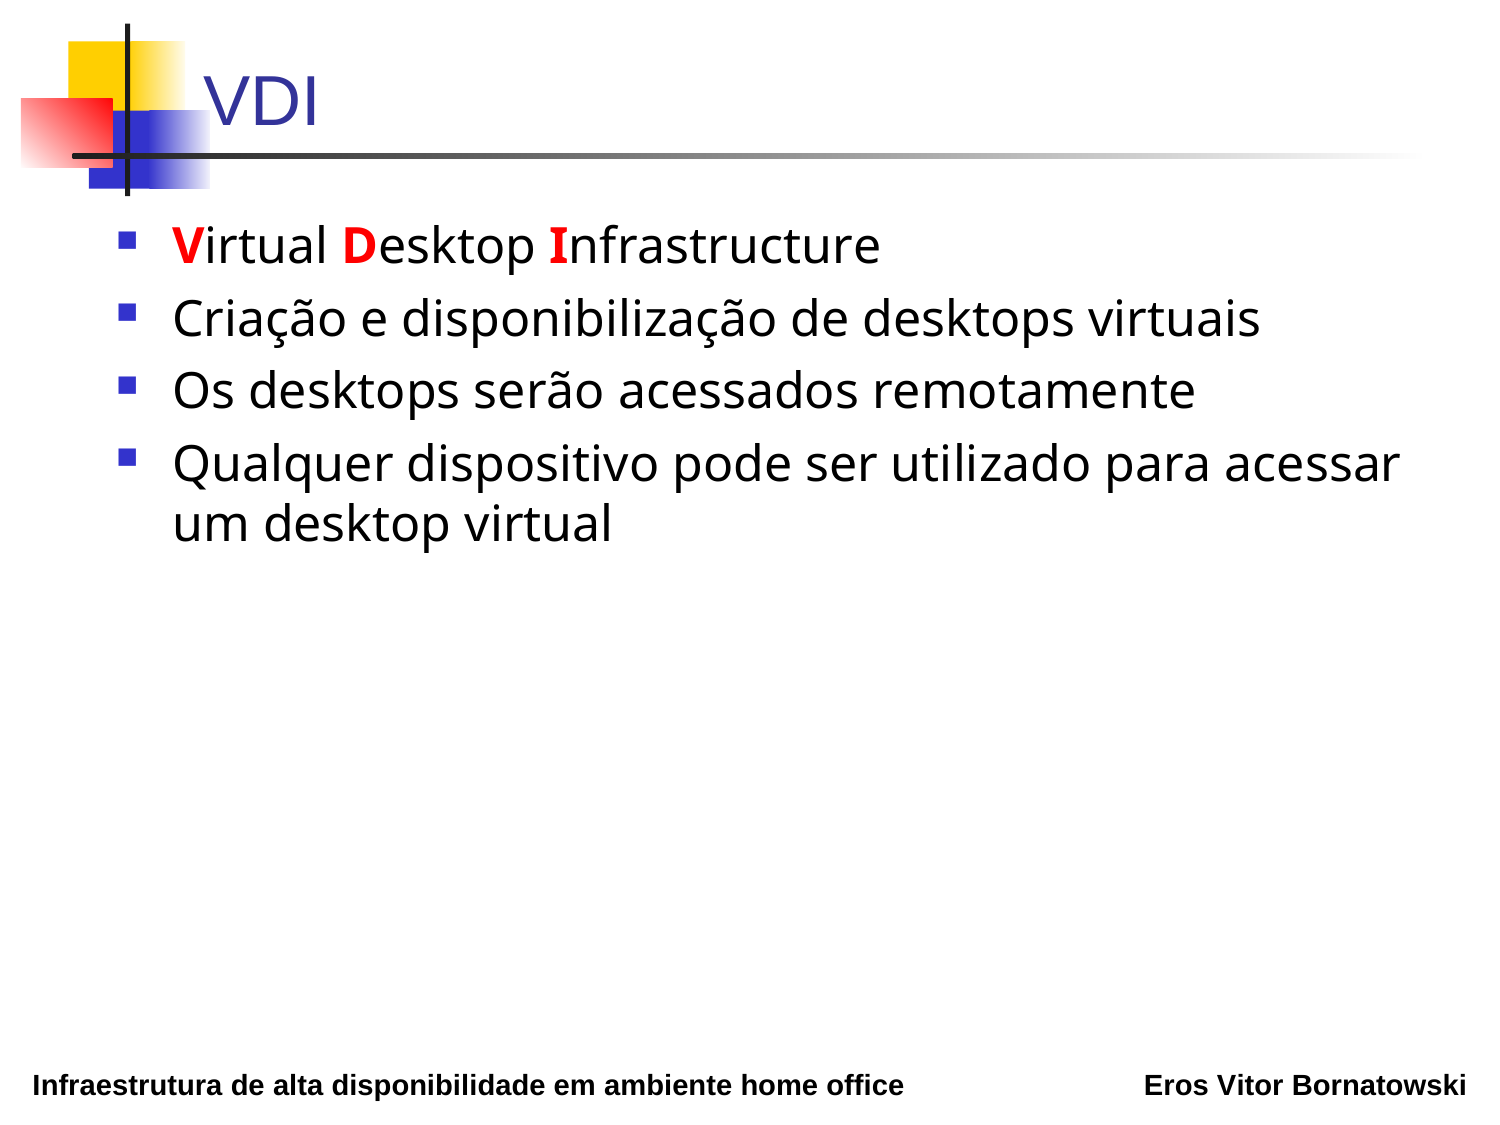

# VDI
Virtual Desktop Infrastructure
Criação e disponibilização de desktops virtuais
Os desktops serão acessados remotamente
Qualquer dispositivo pode ser utilizado para acessar um desktop virtual